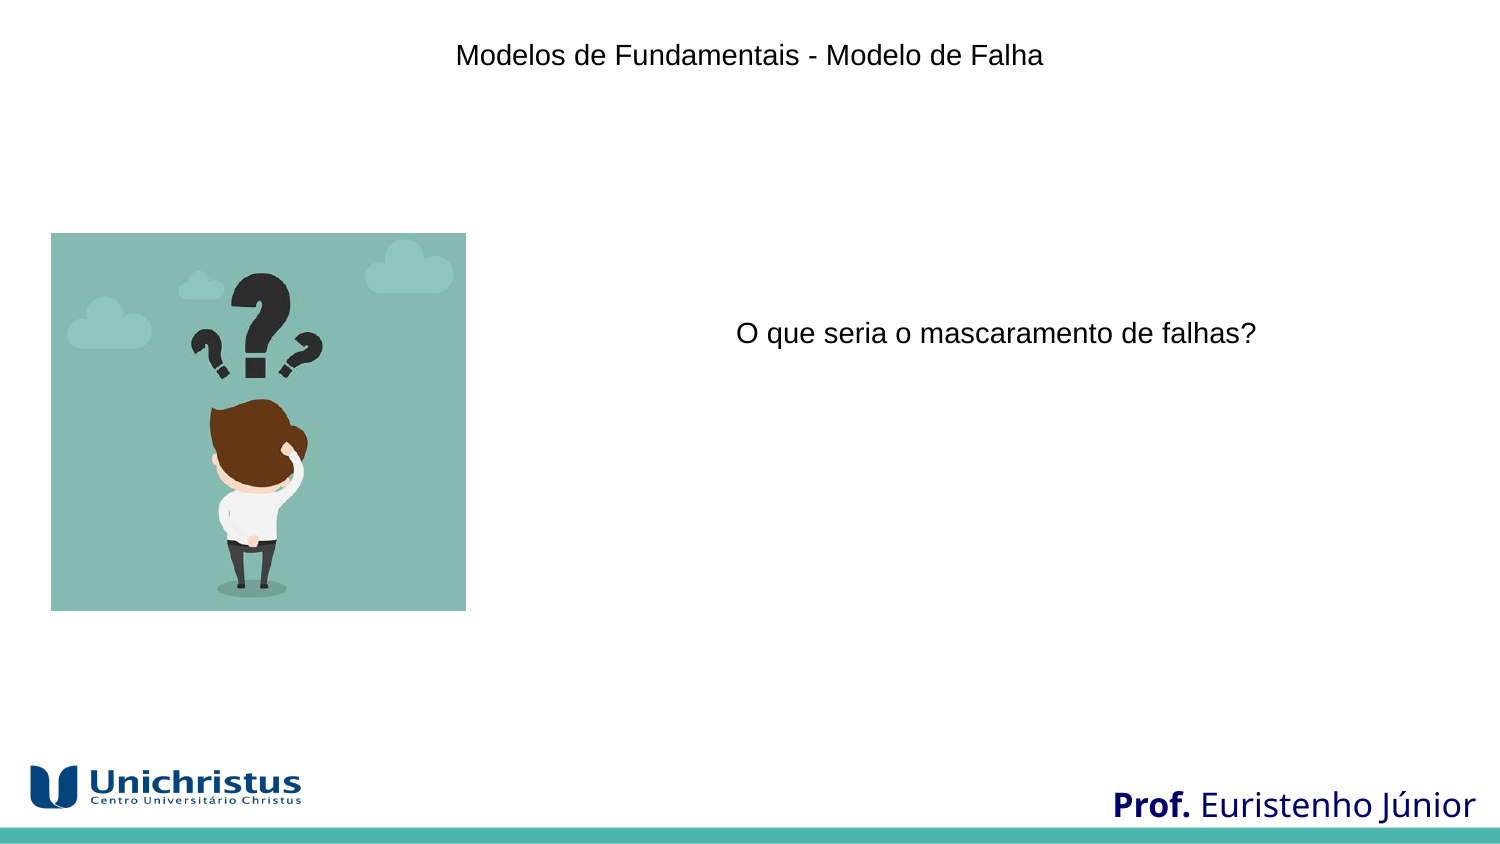

# Modelos de Fundamentais - Modelo de Falha
O que seria o mascaramento de falhas?
Prof. Euristenho Júnior